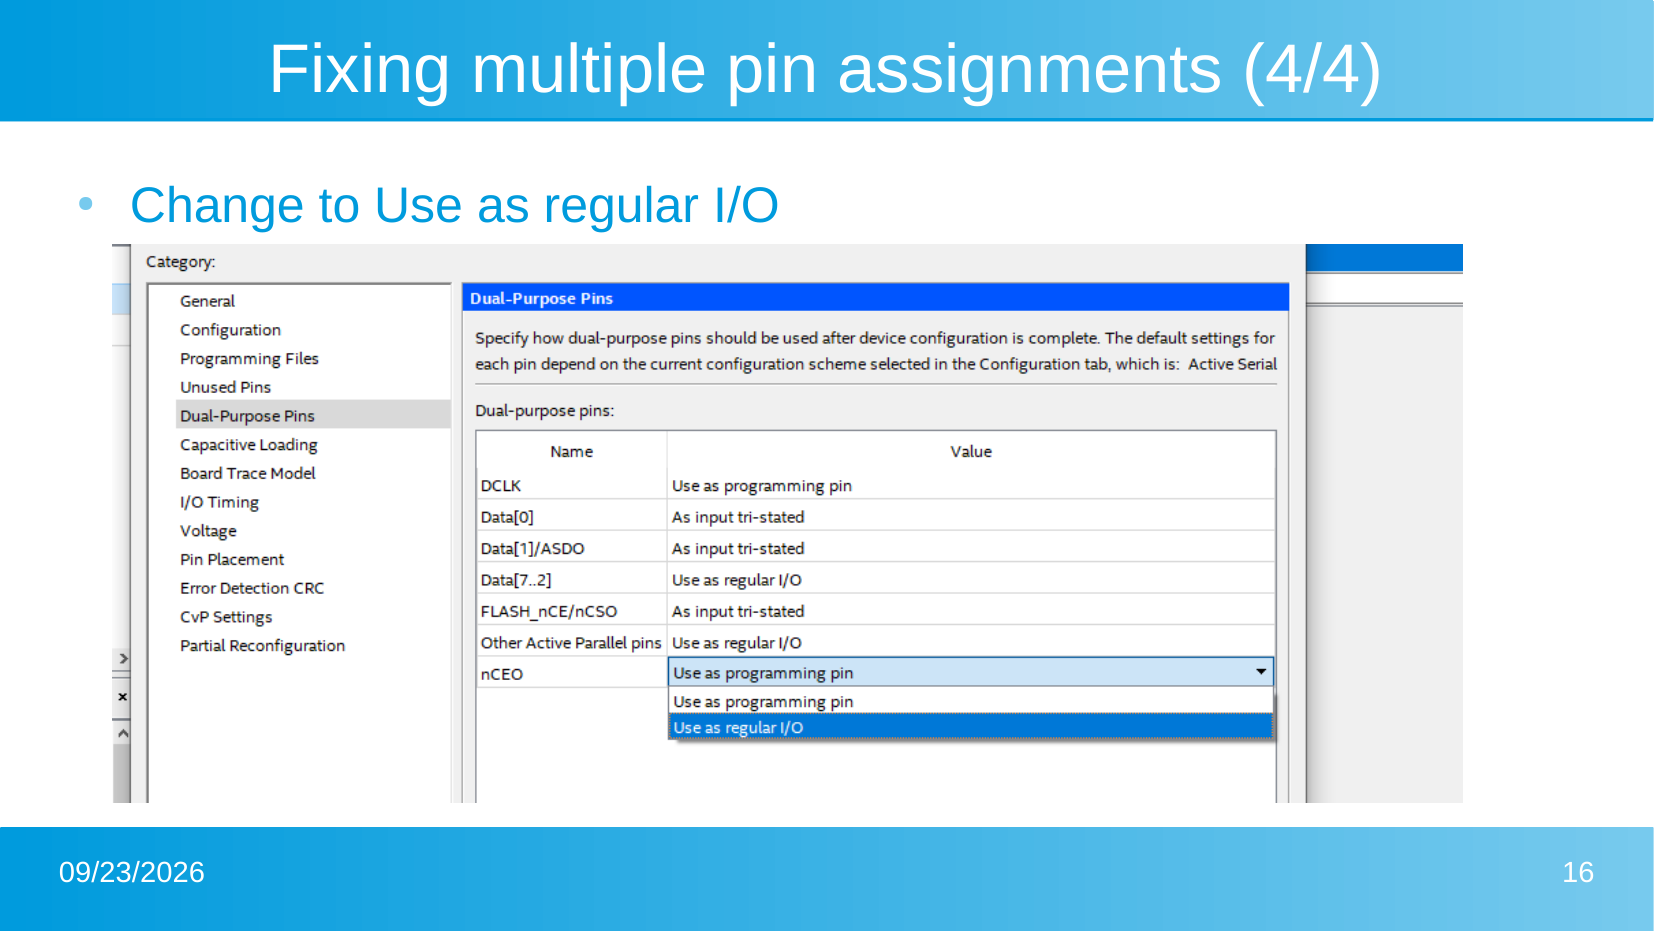

# Fixing multiple pin assignments (4/4)
Change to Use as regular I/O
16